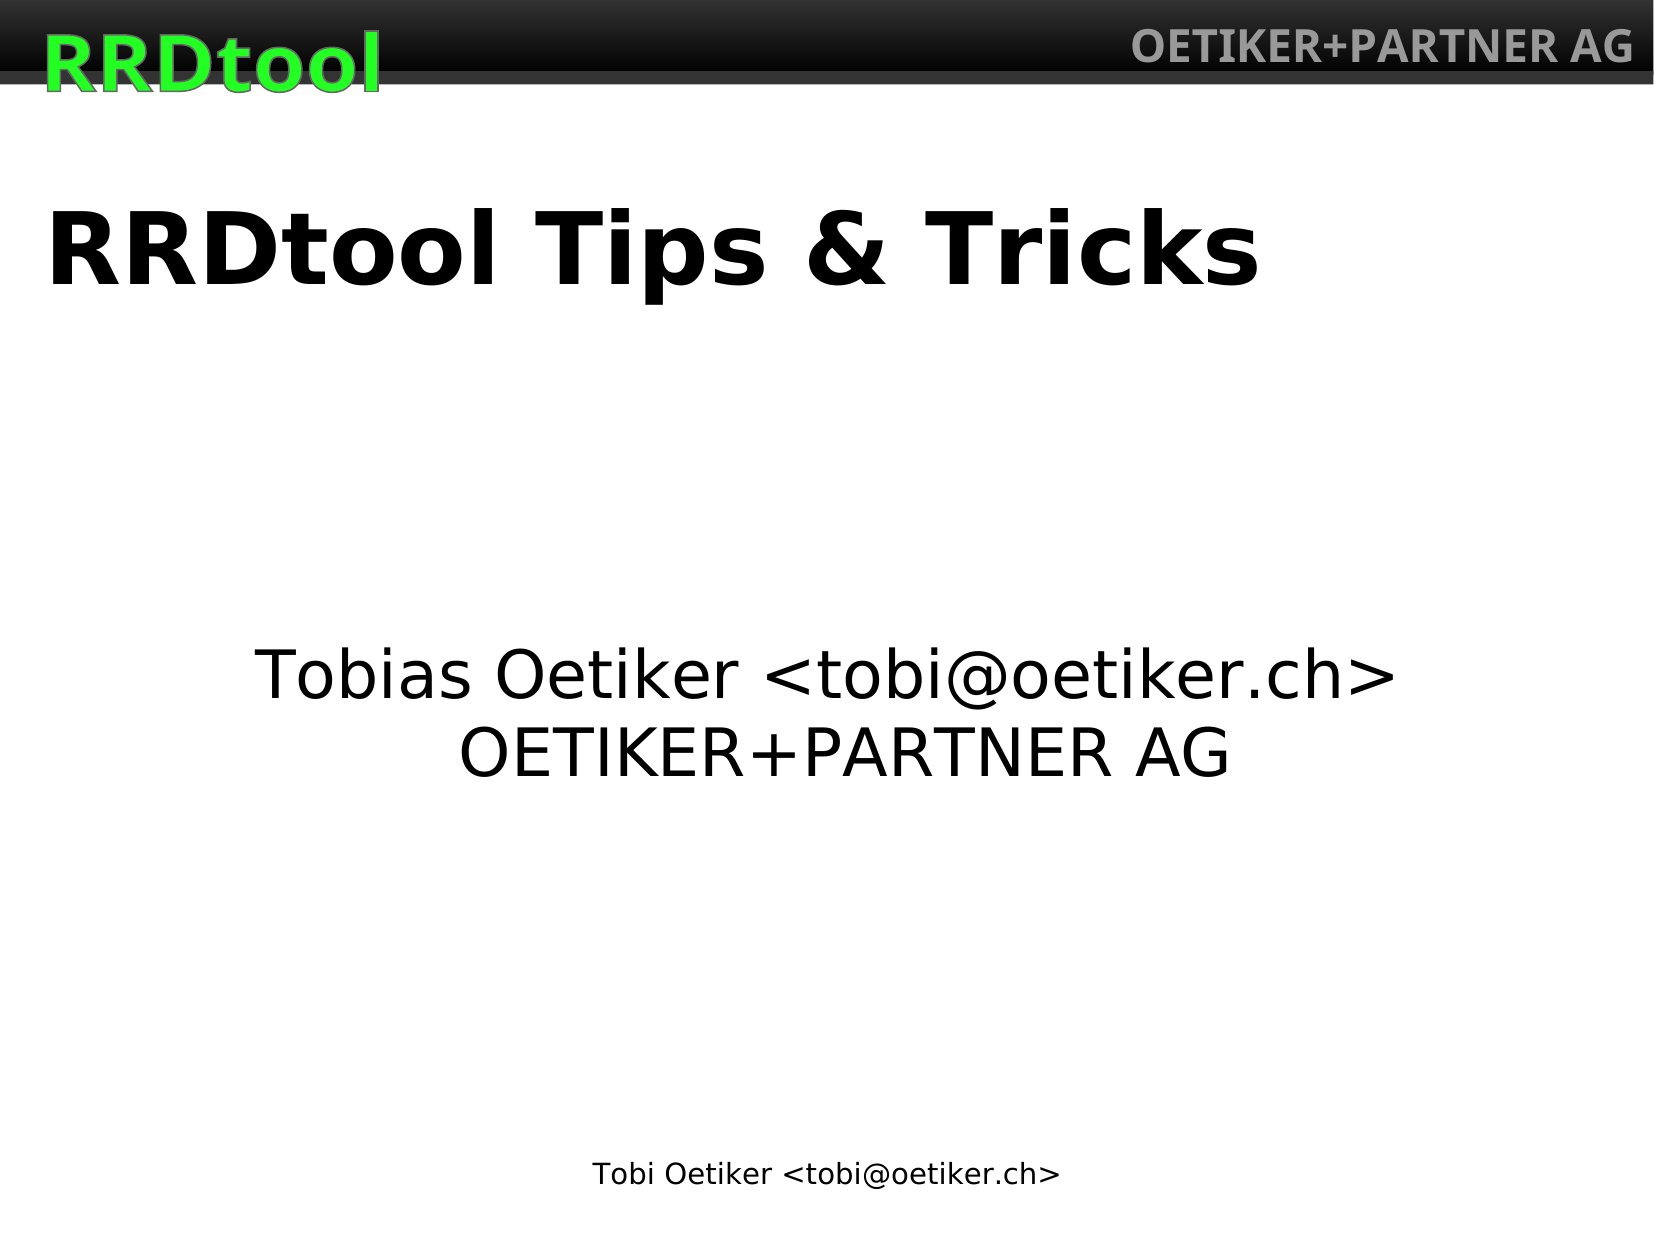

# RRDtool Tips & Tricks
Tobias Oetiker <tobi@oetiker.ch>
OETIKER+PARTNER AG